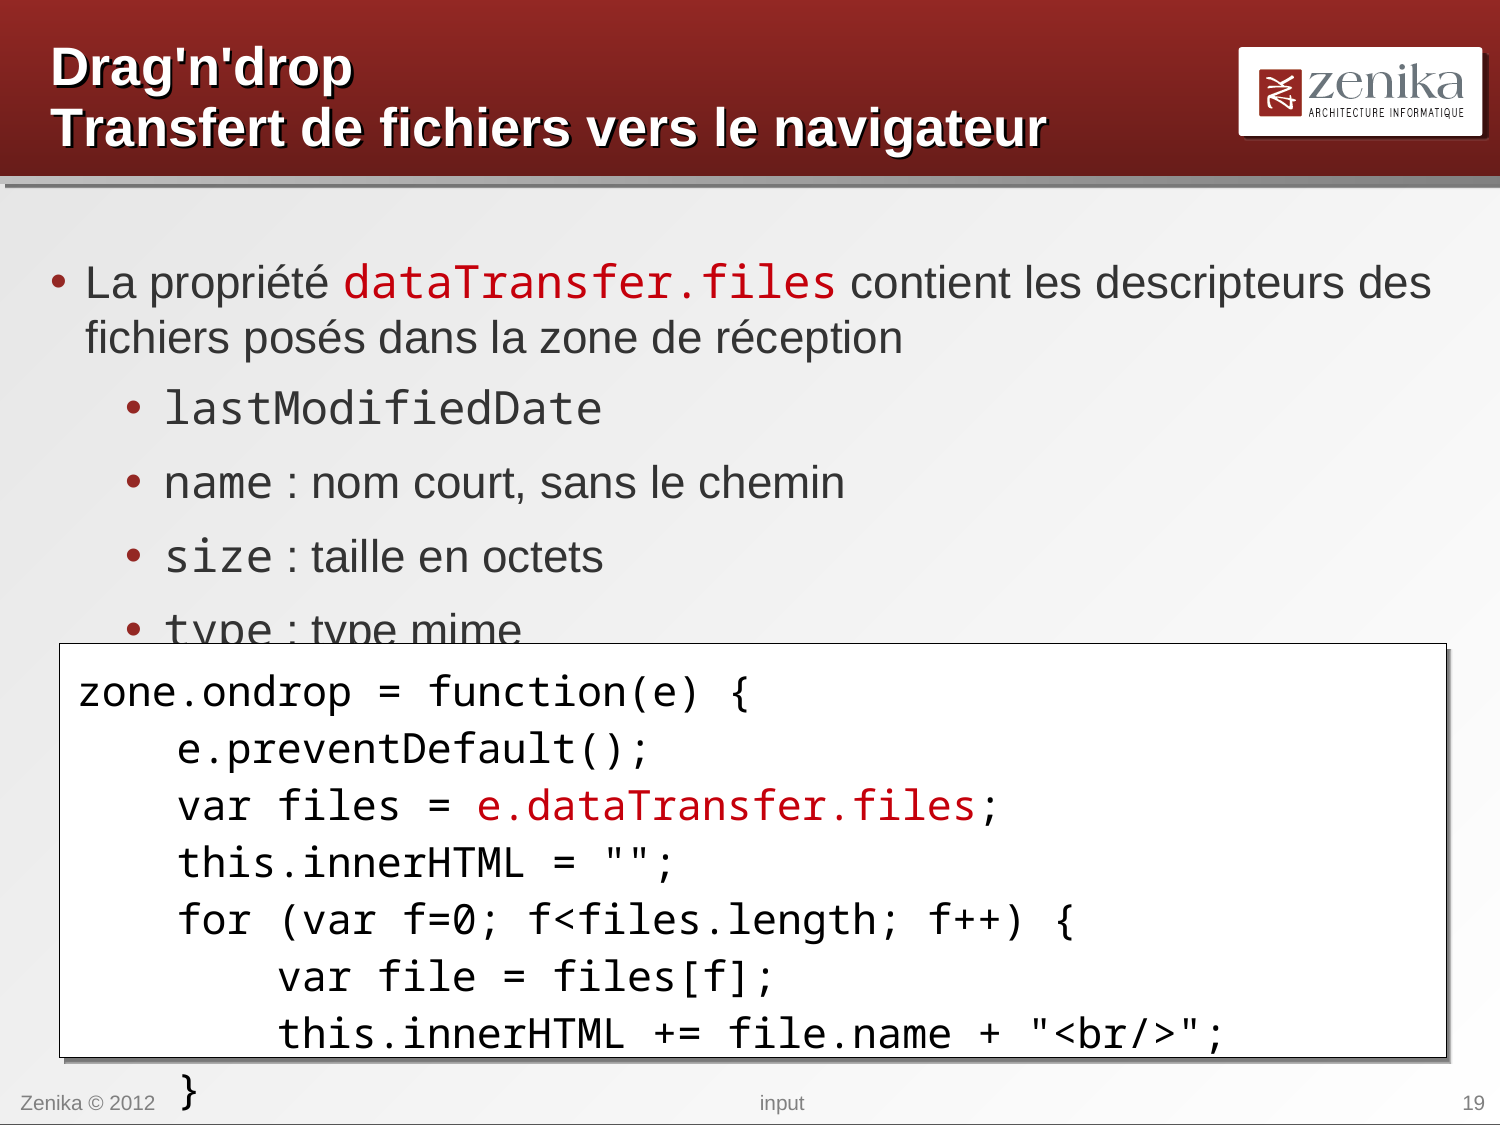

# Drag'n'drop Transfert de fichiers vers le navigateur
La propriété dataTransfer.files contient les descripteurs des fichiers posés dans la zone de réception
lastModifiedDate
name : nom court, sans le chemin
size : taille en octets
type : type mime
zone.ondrop = function(e) {
 e.preventDefault();
 var files = e.dataTransfer.files;
 this.innerHTML = "";
 for (var f=0; f<files.length; f++) {
 var file = files[f];
 this.innerHTML += file.name + "<br/>";
 }
};